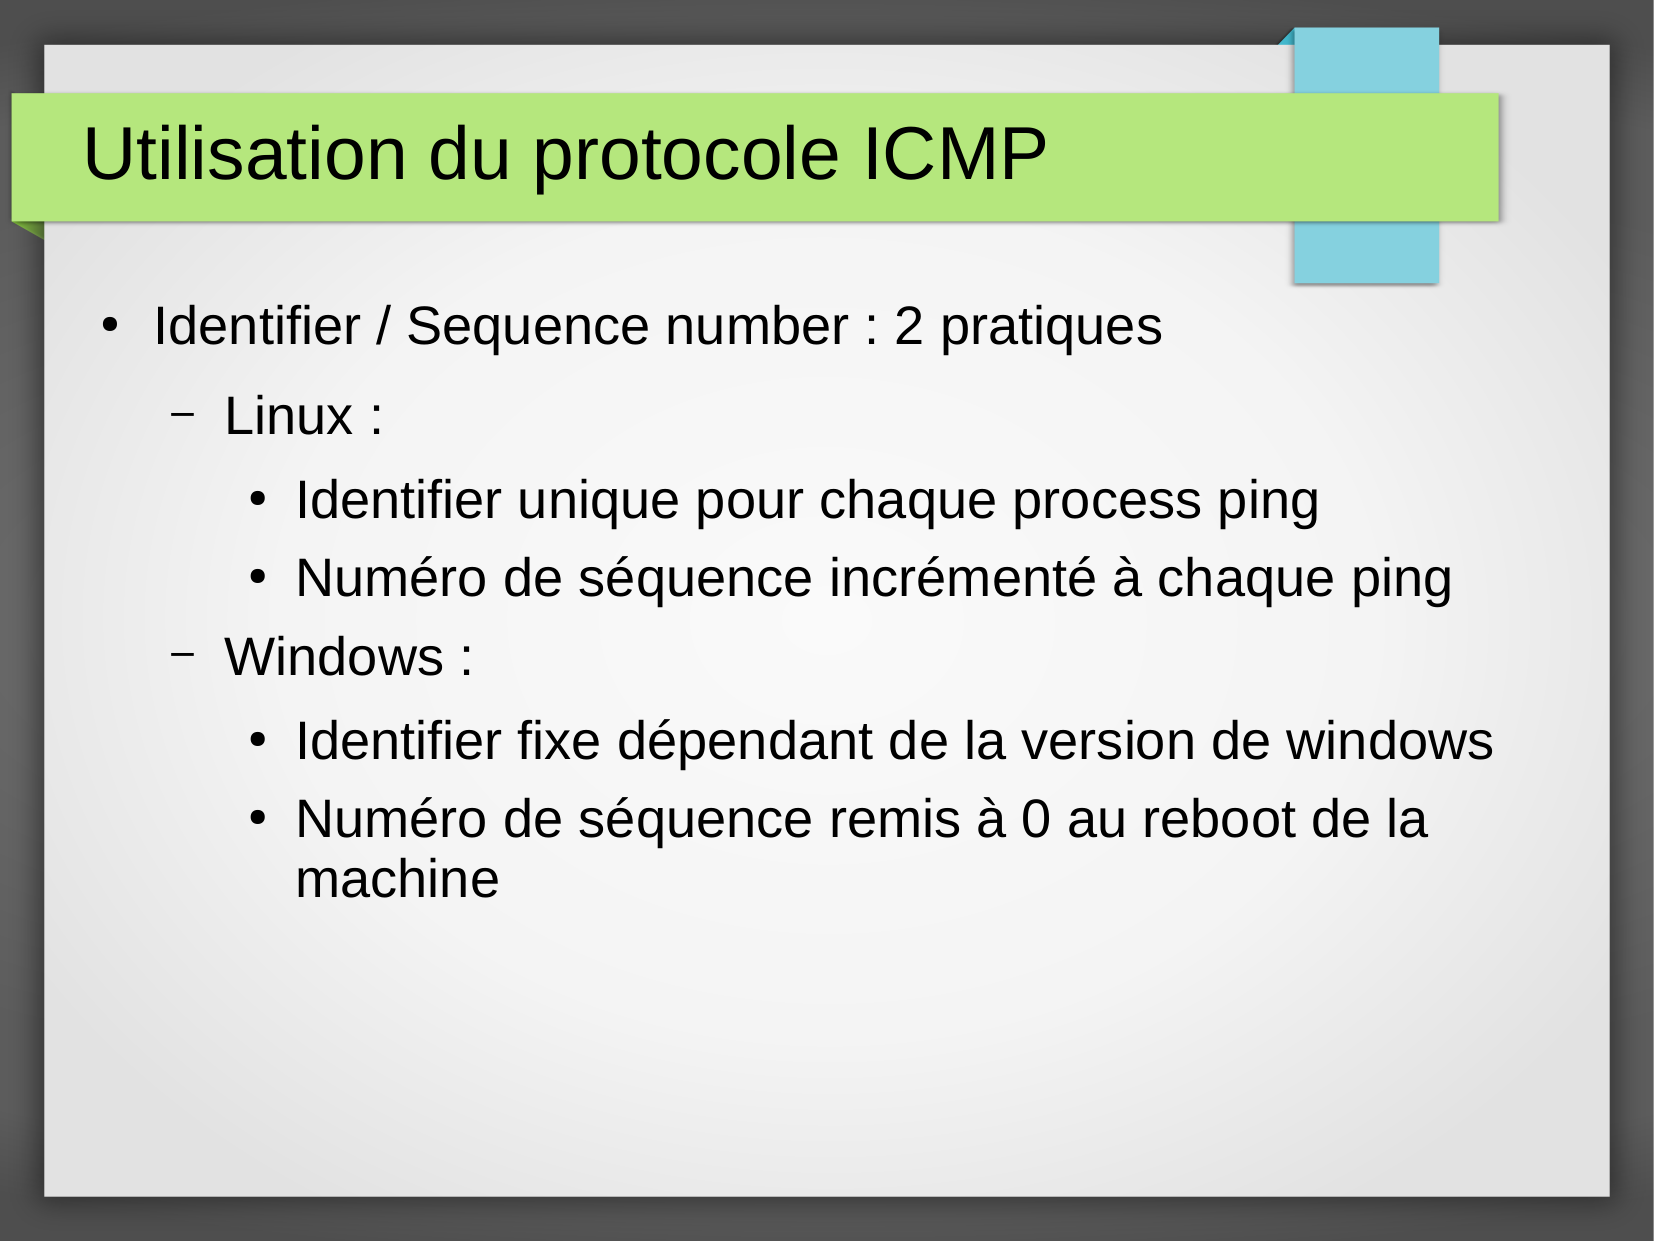

# Utilisation du protocole ICMP
Identifier / Sequence number : 2 pratiques
Linux :
Identifier unique pour chaque process ping
Numéro de séquence incrémenté à chaque ping
Windows :
Identifier fixe dépendant de la version de windows
Numéro de séquence remis à 0 au reboot de la machine